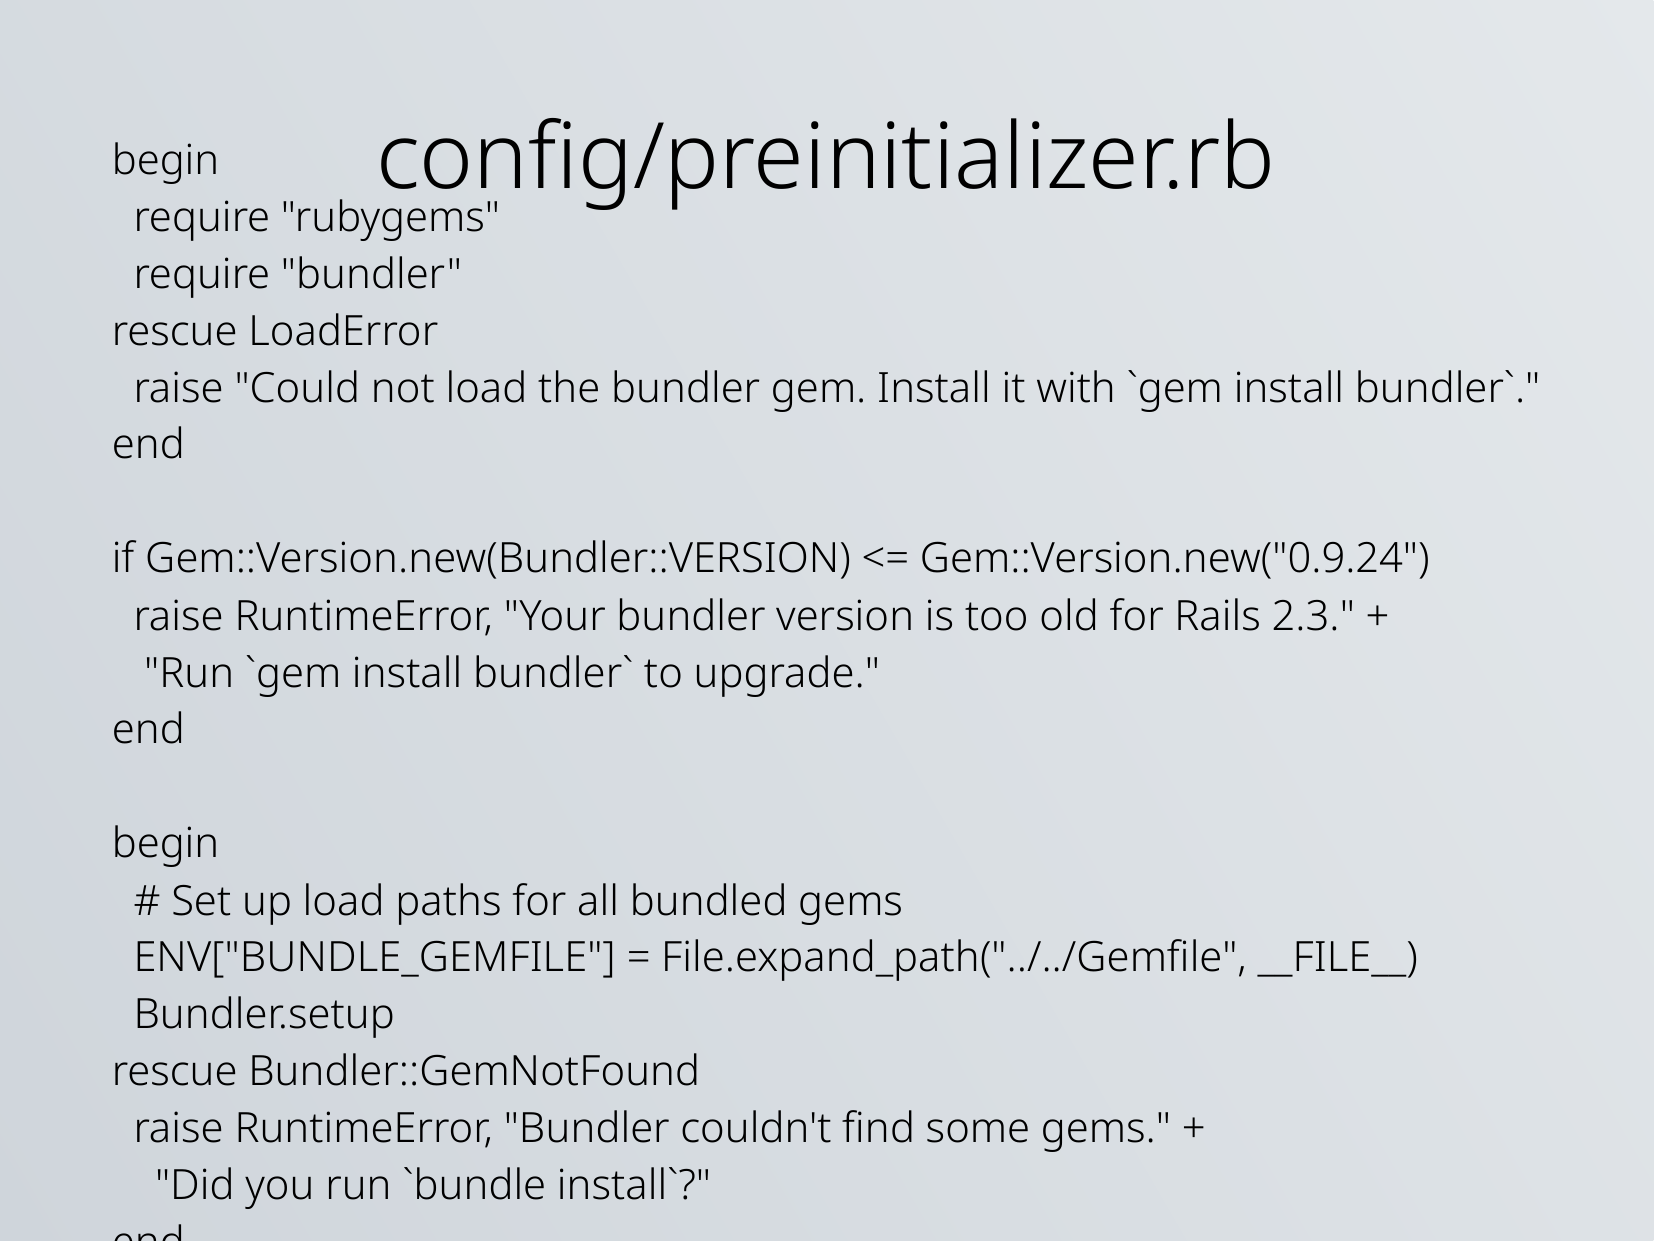

# config/preinitializer.rb
begin
 require "rubygems"
 require "bundler"
rescue LoadError
 raise "Could not load the bundler gem. Install it with `gem install bundler`."
end
if Gem::Version.new(Bundler::VERSION) <= Gem::Version.new("0.9.24")
 raise RuntimeError, "Your bundler version is too old for Rails 2.3." +
 "Run `gem install bundler` to upgrade."
end
begin
 # Set up load paths for all bundled gems
 ENV["BUNDLE_GEMFILE"] = File.expand_path("../../Gemfile", __FILE__)
 Bundler.setup
rescue Bundler::GemNotFound
 raise RuntimeError, "Bundler couldn't find some gems." +
 "Did you run `bundle install`?"
end